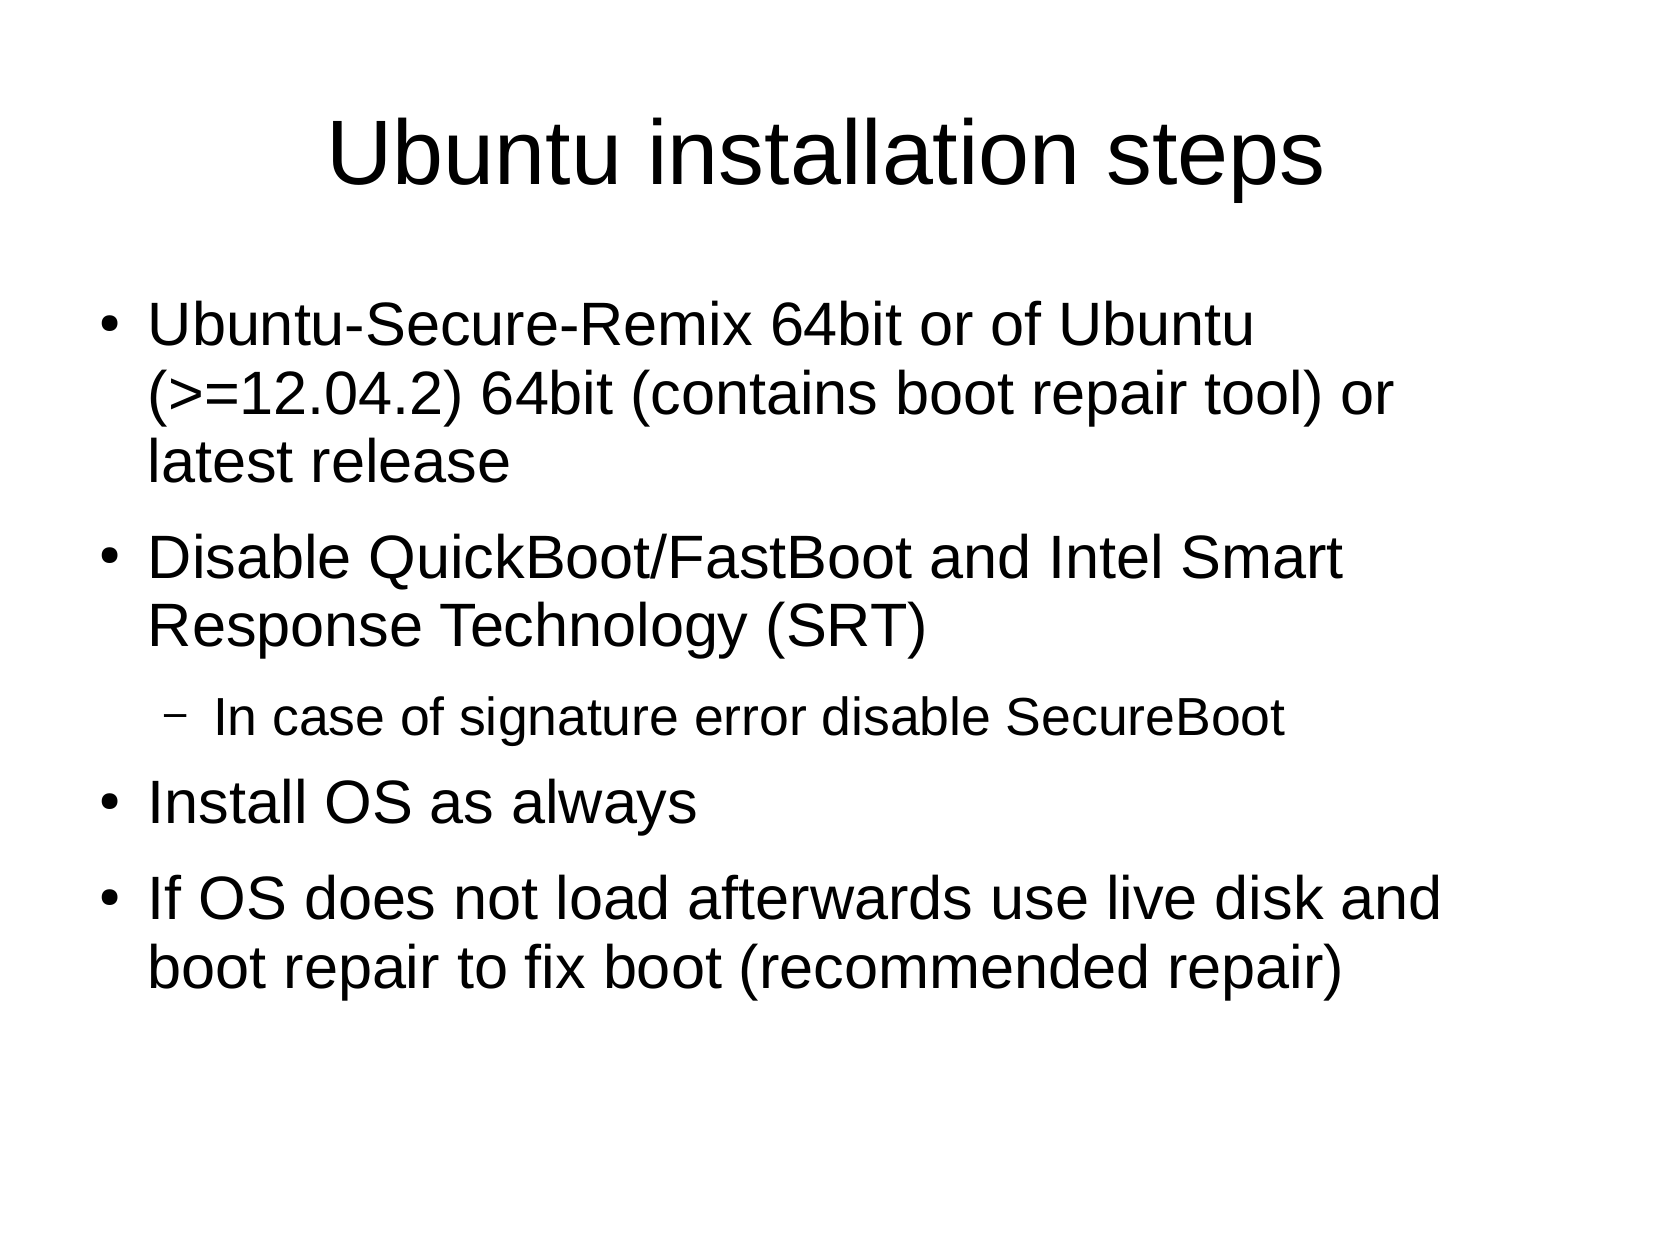

# Ubuntu installation steps
Ubuntu-Secure-Remix 64bit or of Ubuntu (>=12.04.2) 64bit (contains boot repair tool) or latest release
Disable QuickBoot/FastBoot and Intel Smart Response Technology (SRT)
In case of signature error disable SecureBoot
Install OS as always
If OS does not load afterwards use live disk and boot repair to fix boot (recommended repair)